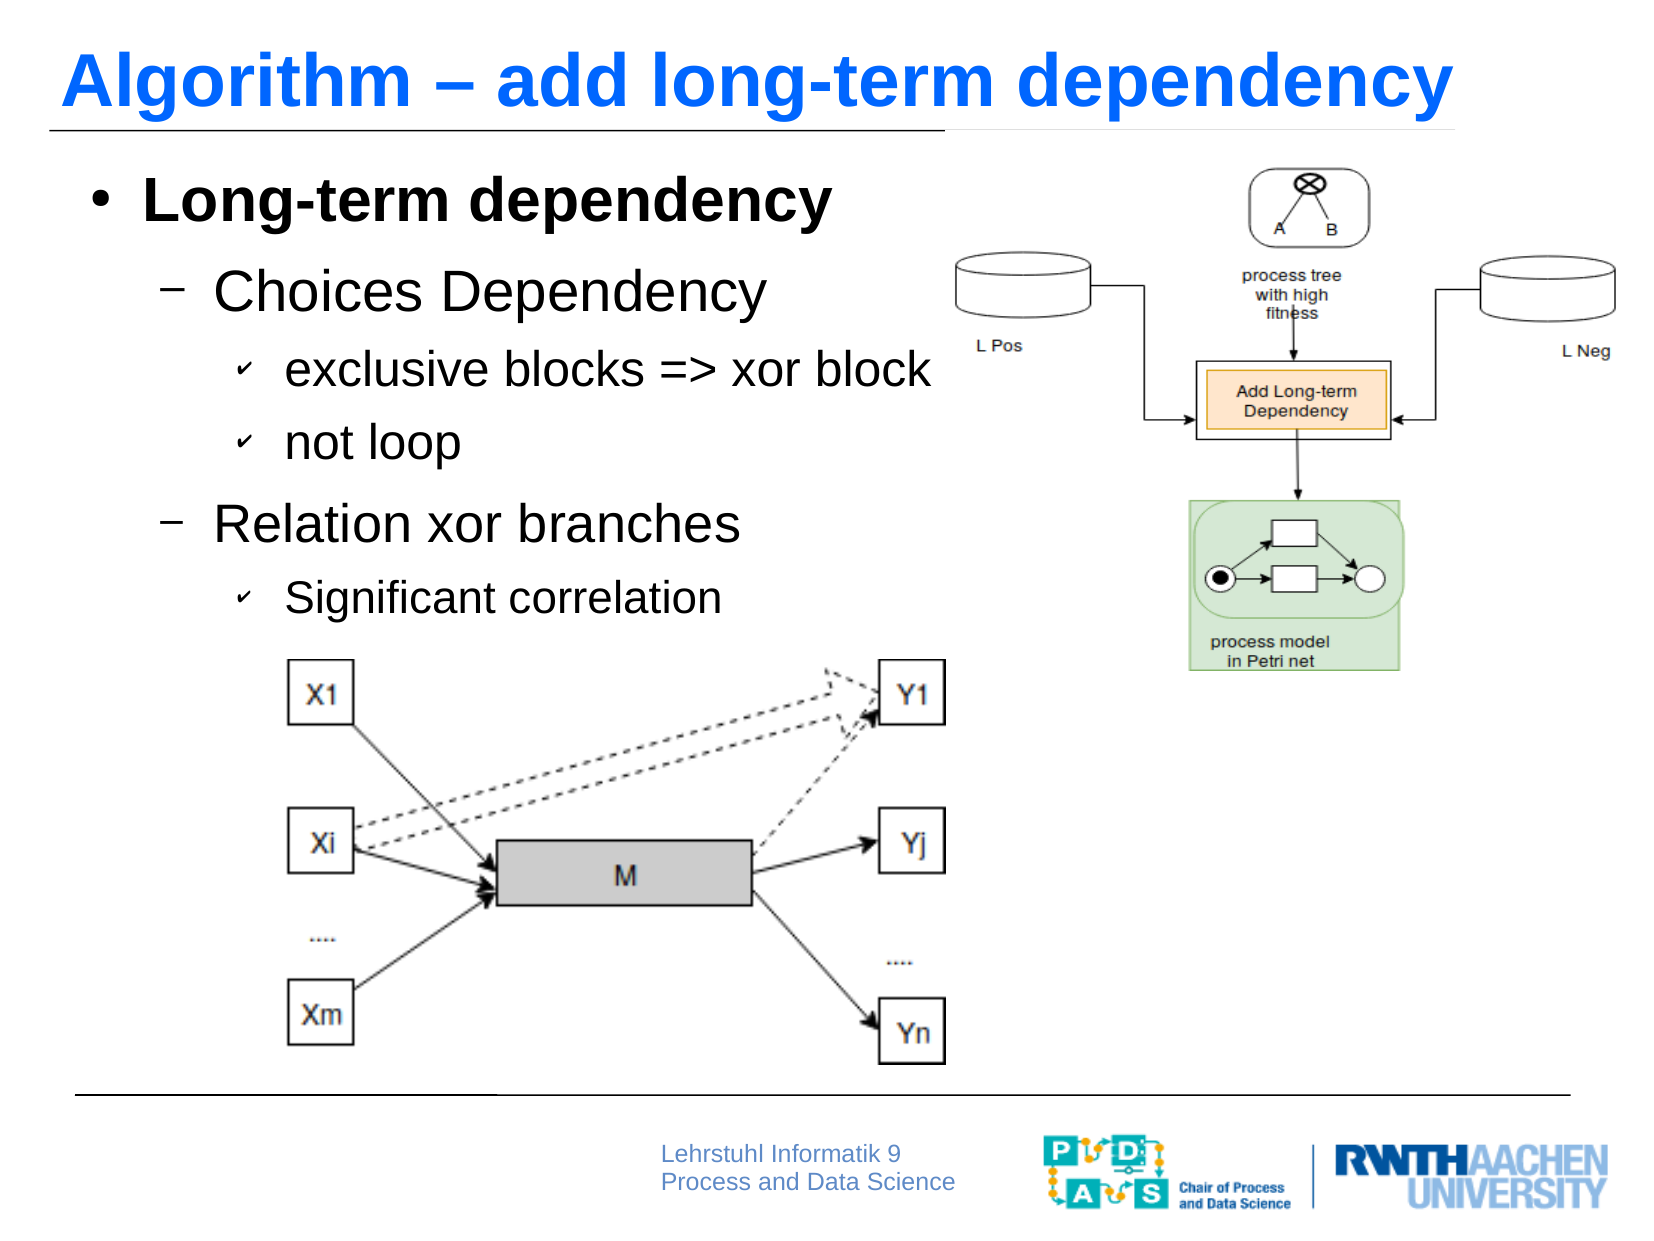

# Algorithm – add long-term dependency
Long-term dependency
Choices Dependency
exclusive blocks => xor block
not loop
Relation xor branches
Significant correlation